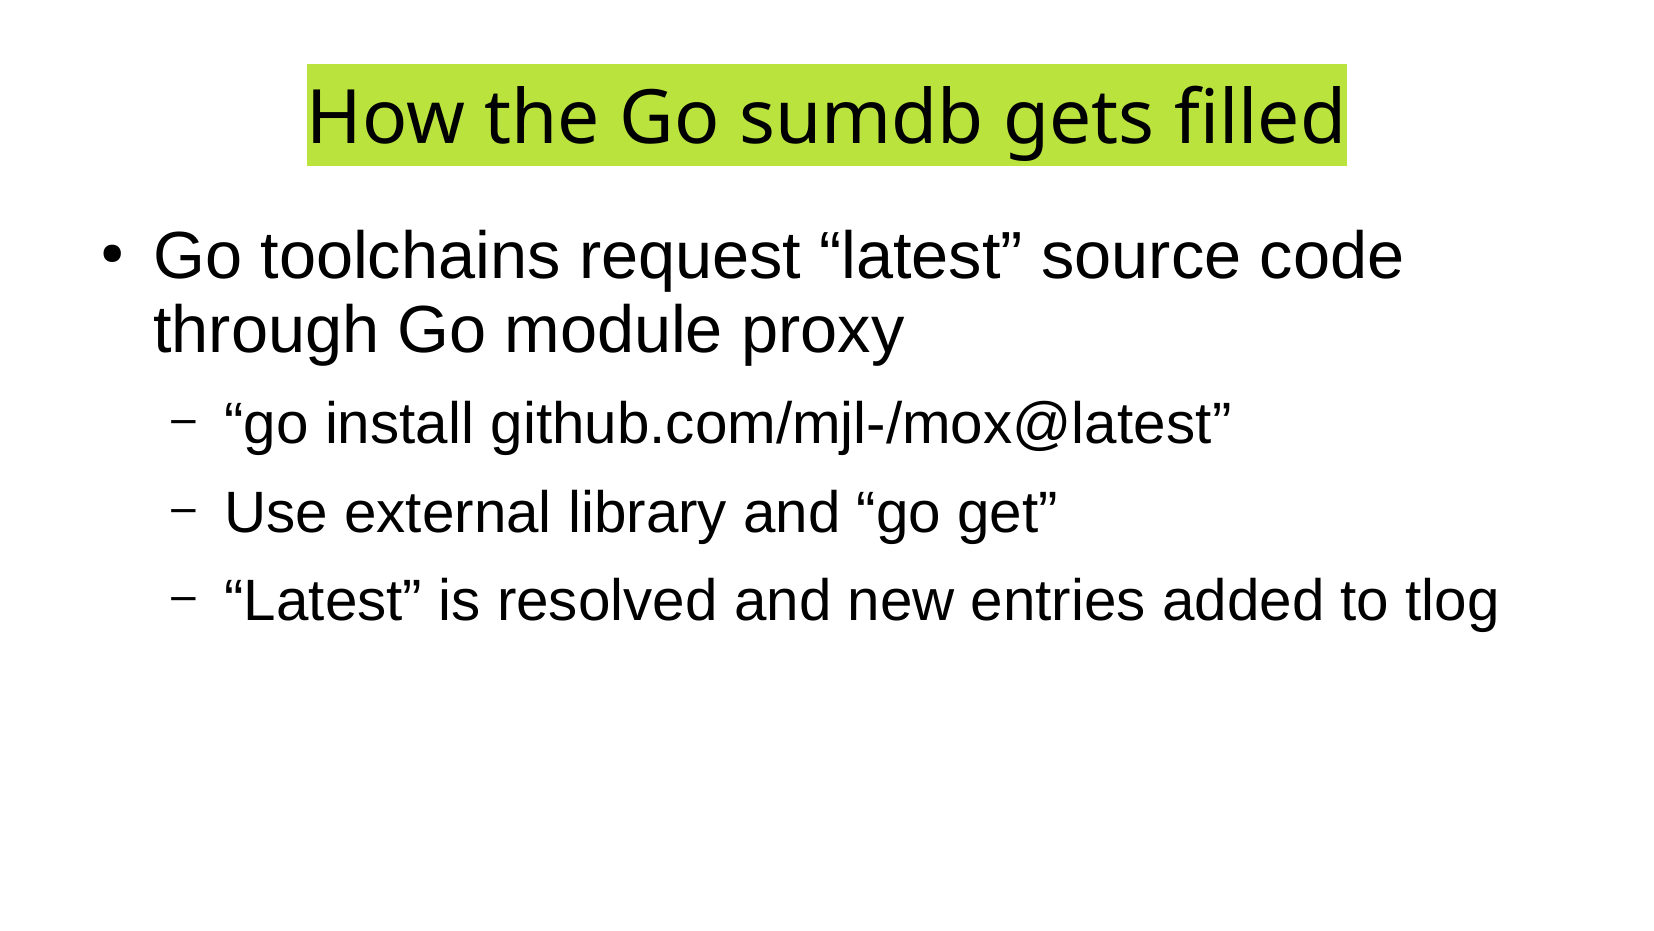

# How the Go sumdb gets filled
Go toolchains request “latest” source code through Go module proxy
“go install github.com/mjl-/mox@latest”
Use external library and “go get”
“Latest” is resolved and new entries added to tlog